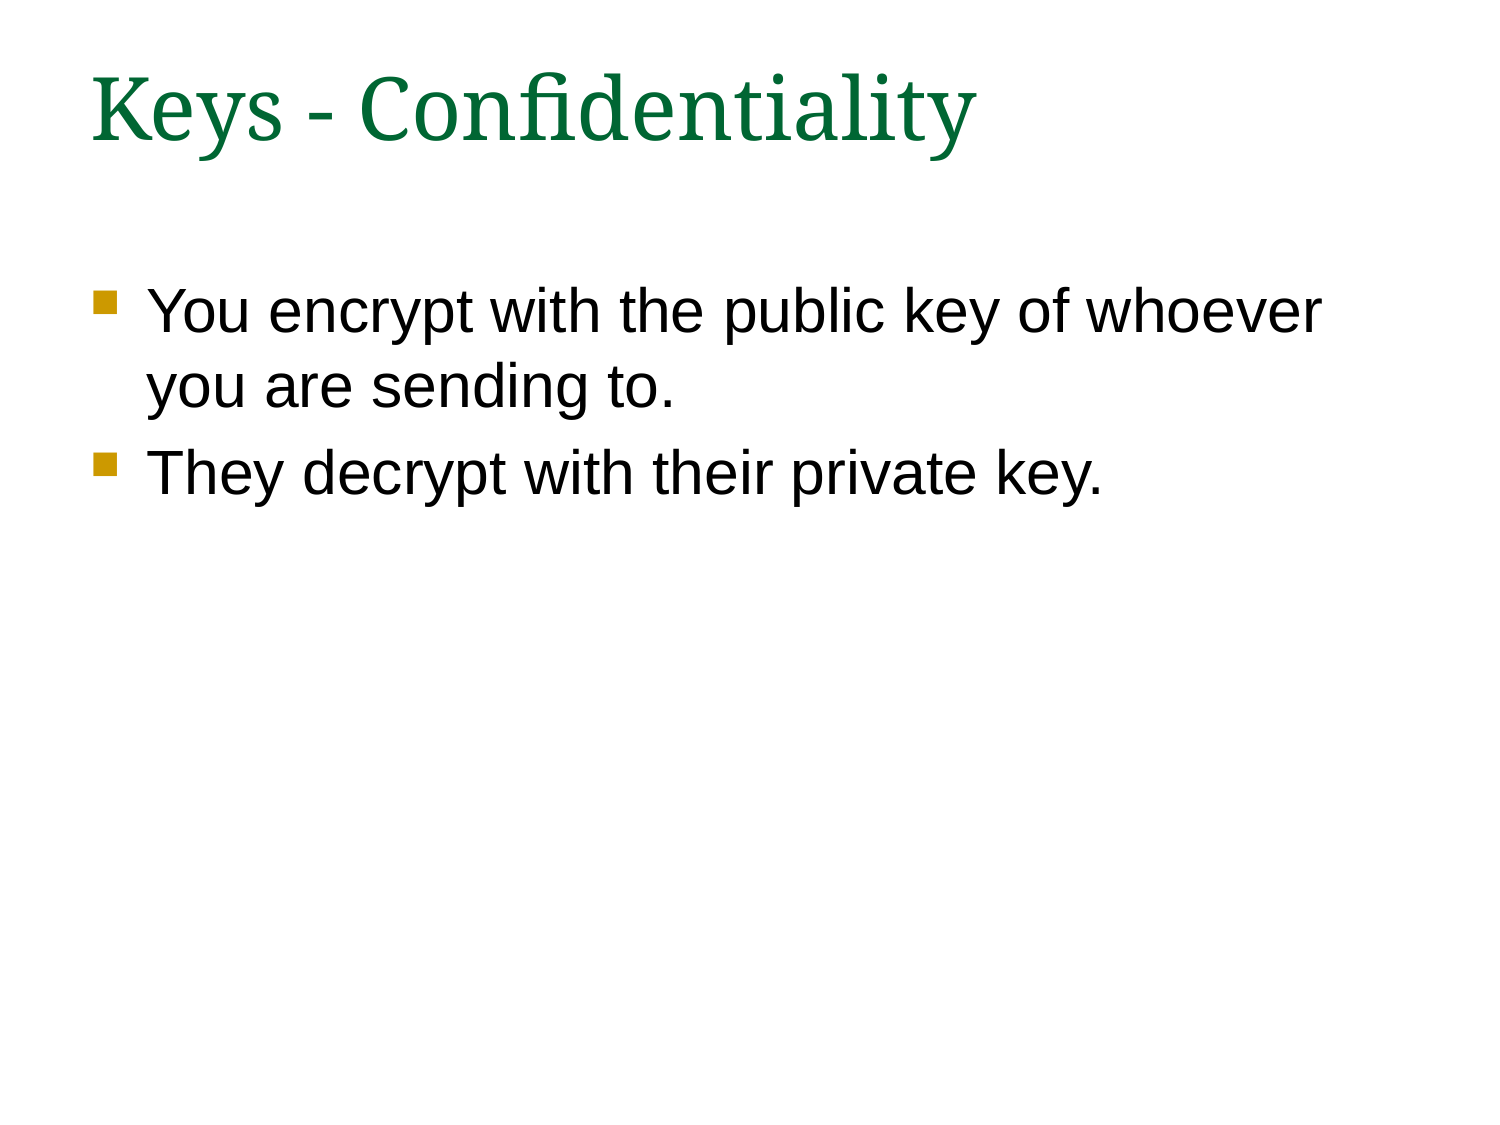

# Keys - Confidentiality
You encrypt with the public key of whoever you are sending to.
They decrypt with their private key.